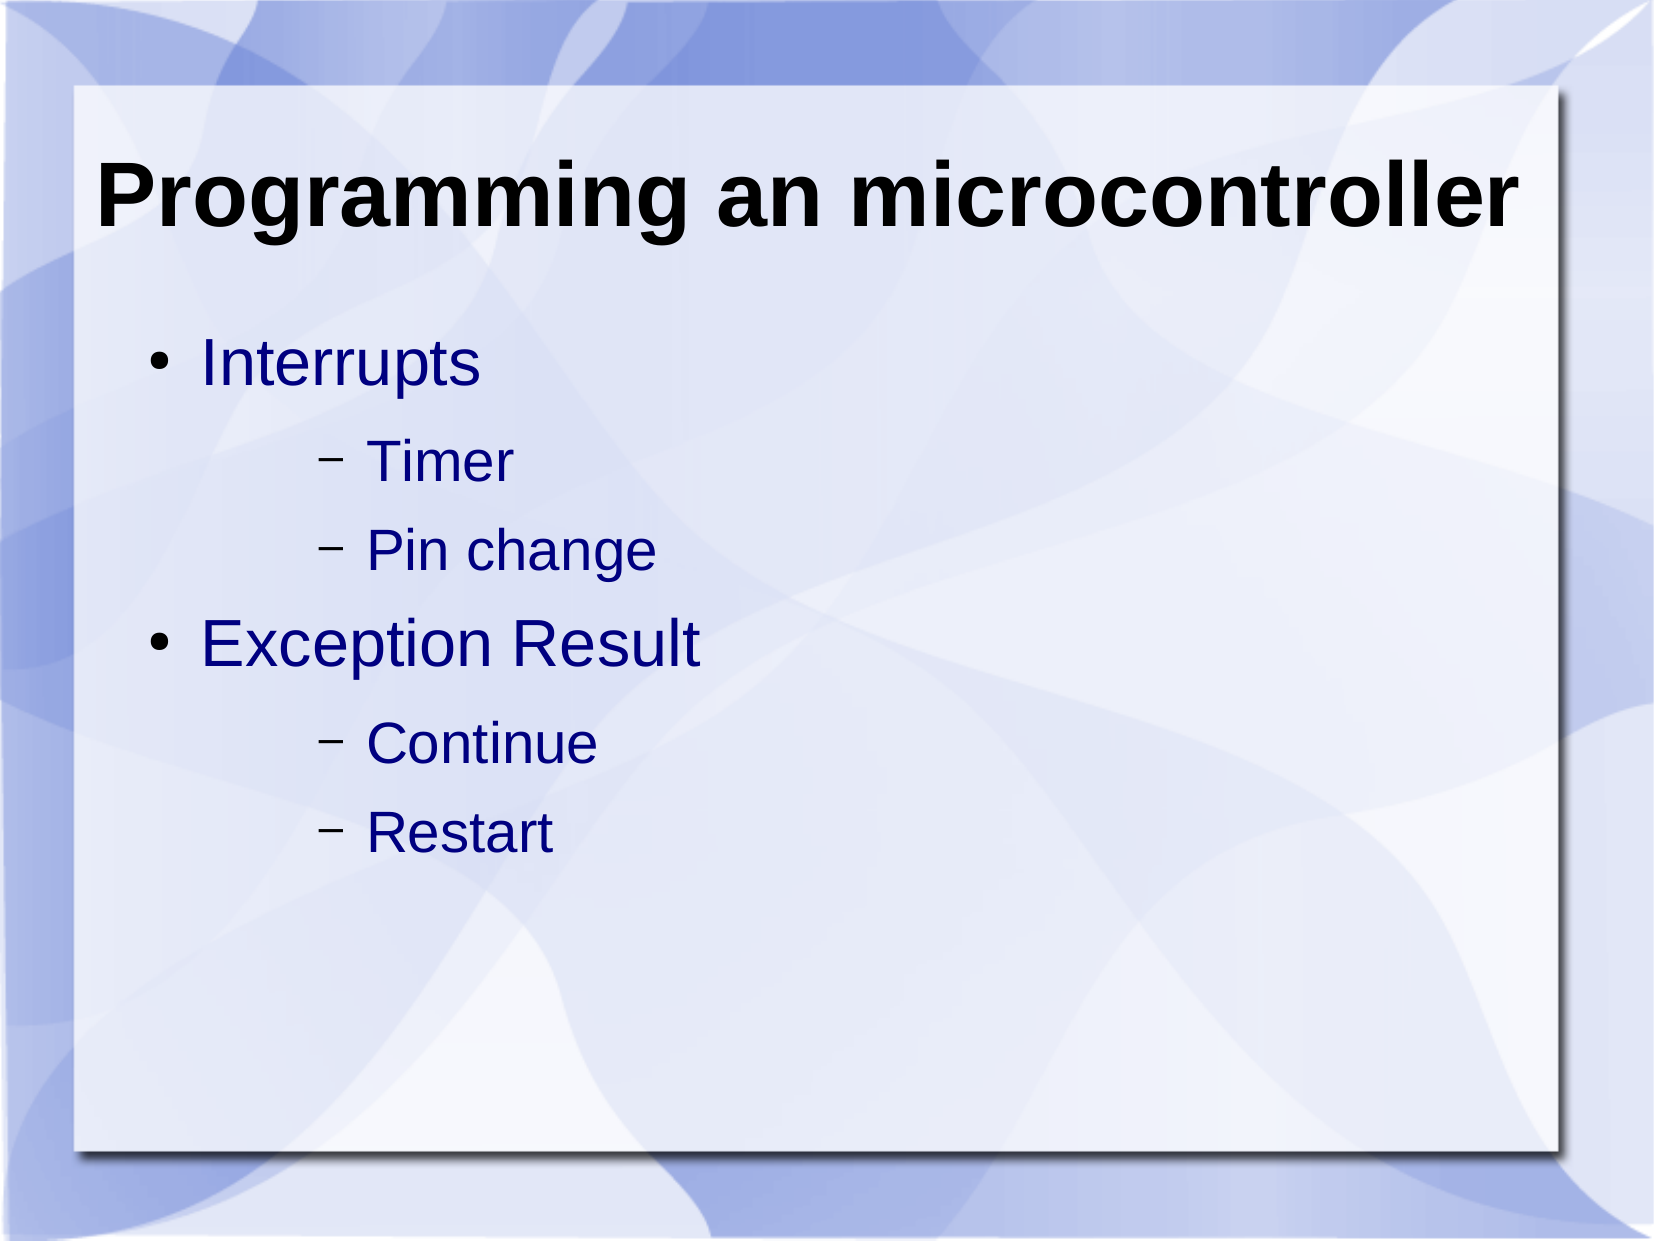

# Programming an microcontroller
Interrupts
Timer
Pin change
Exception Result
Continue
Restart